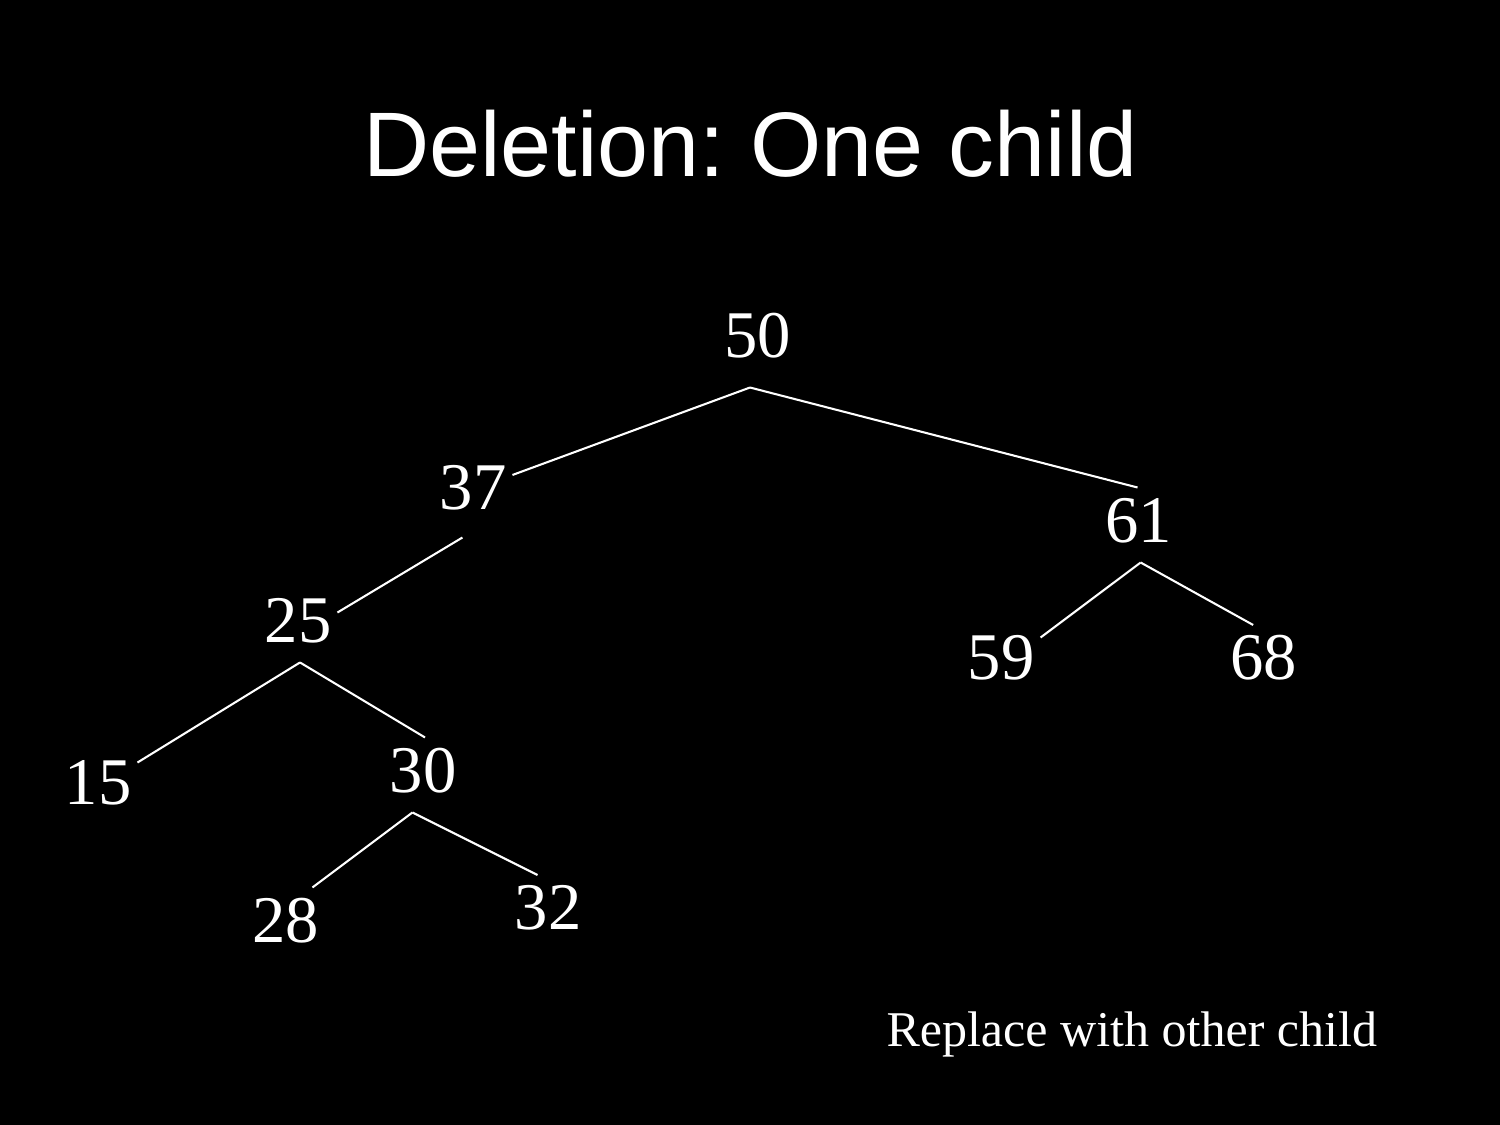

# Deletion: One child
50
37
61
25
59
68
30
15
32
28
Replace with other child